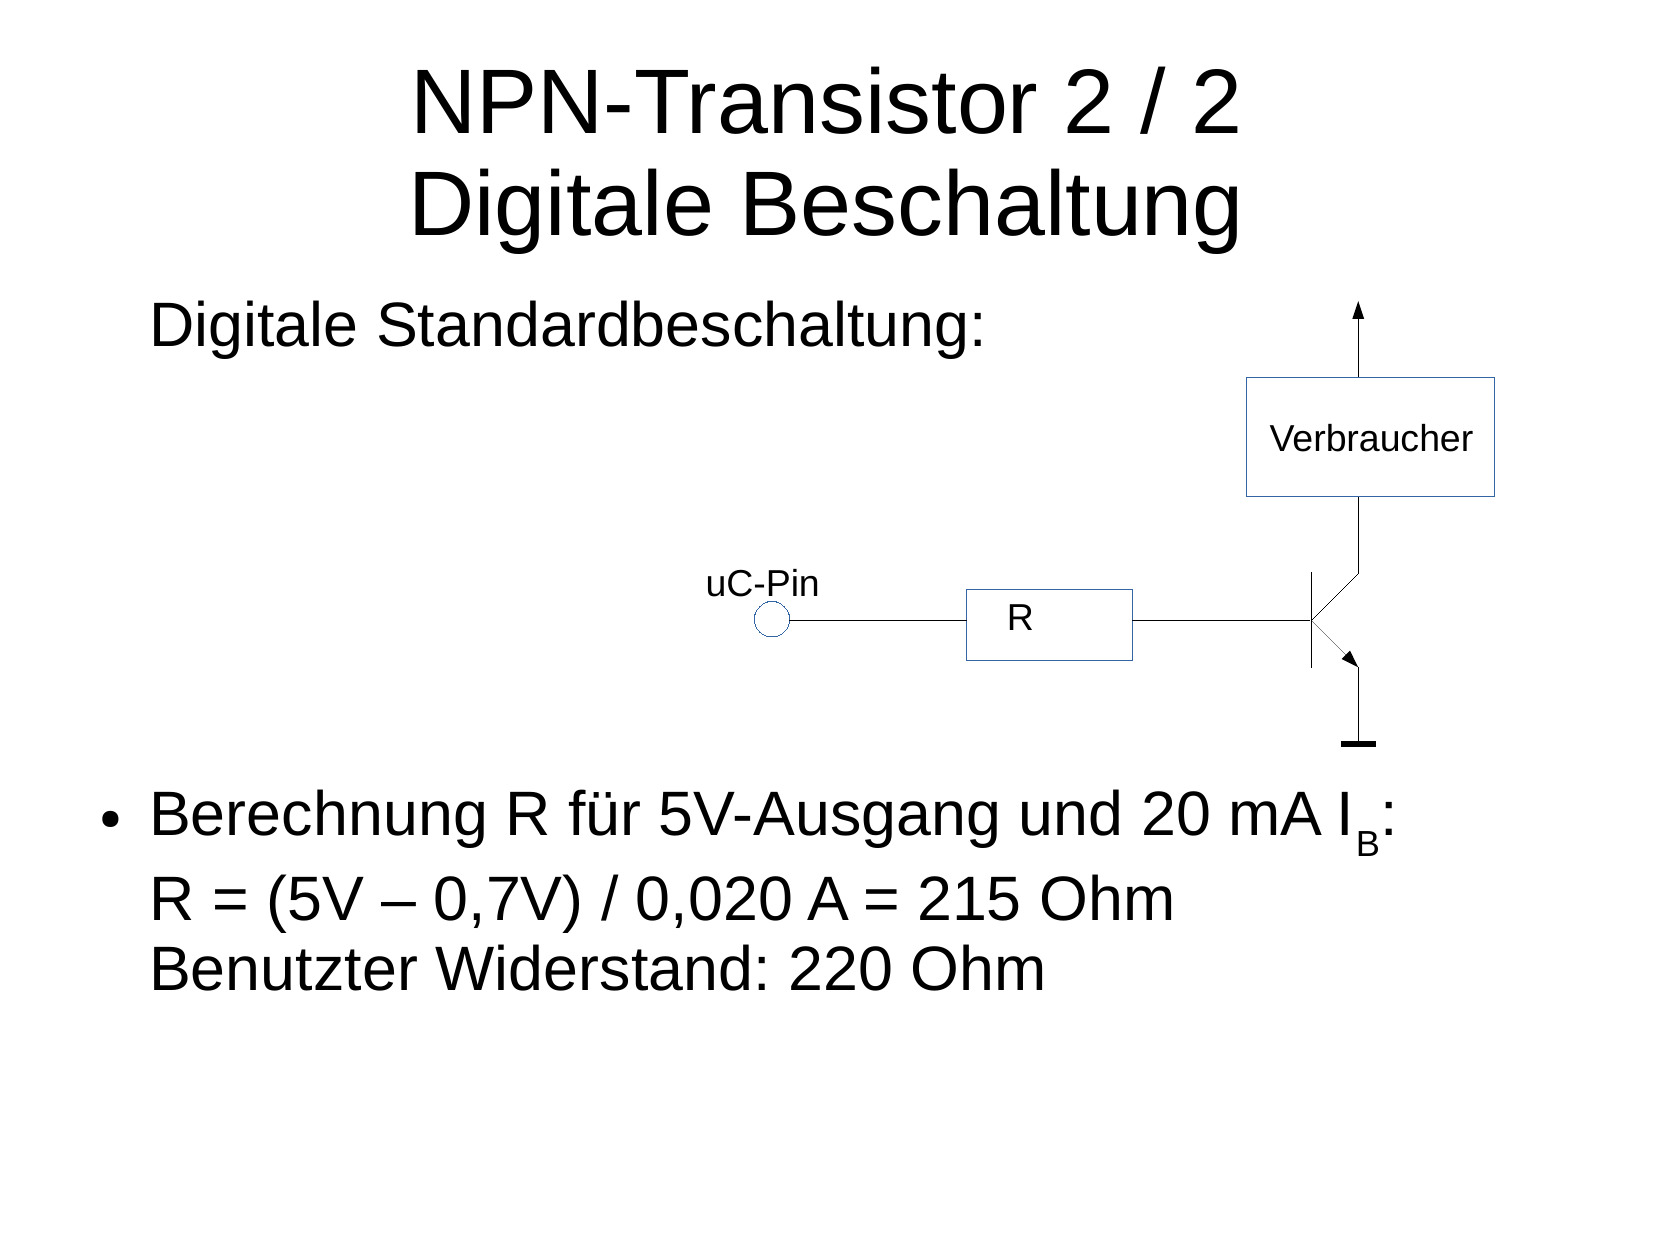

# NPN-Transistor 2 / 2 Digitale Beschaltung
Digitale Standardbeschaltung:
Berechnung R für 5V-Ausgang und 20 mA IB:
R = (5V – 0,7V) / 0,020 A = 215 Ohm
Benutzter Widerstand: 220 Ohm
Verbraucher
uC-Pin
R